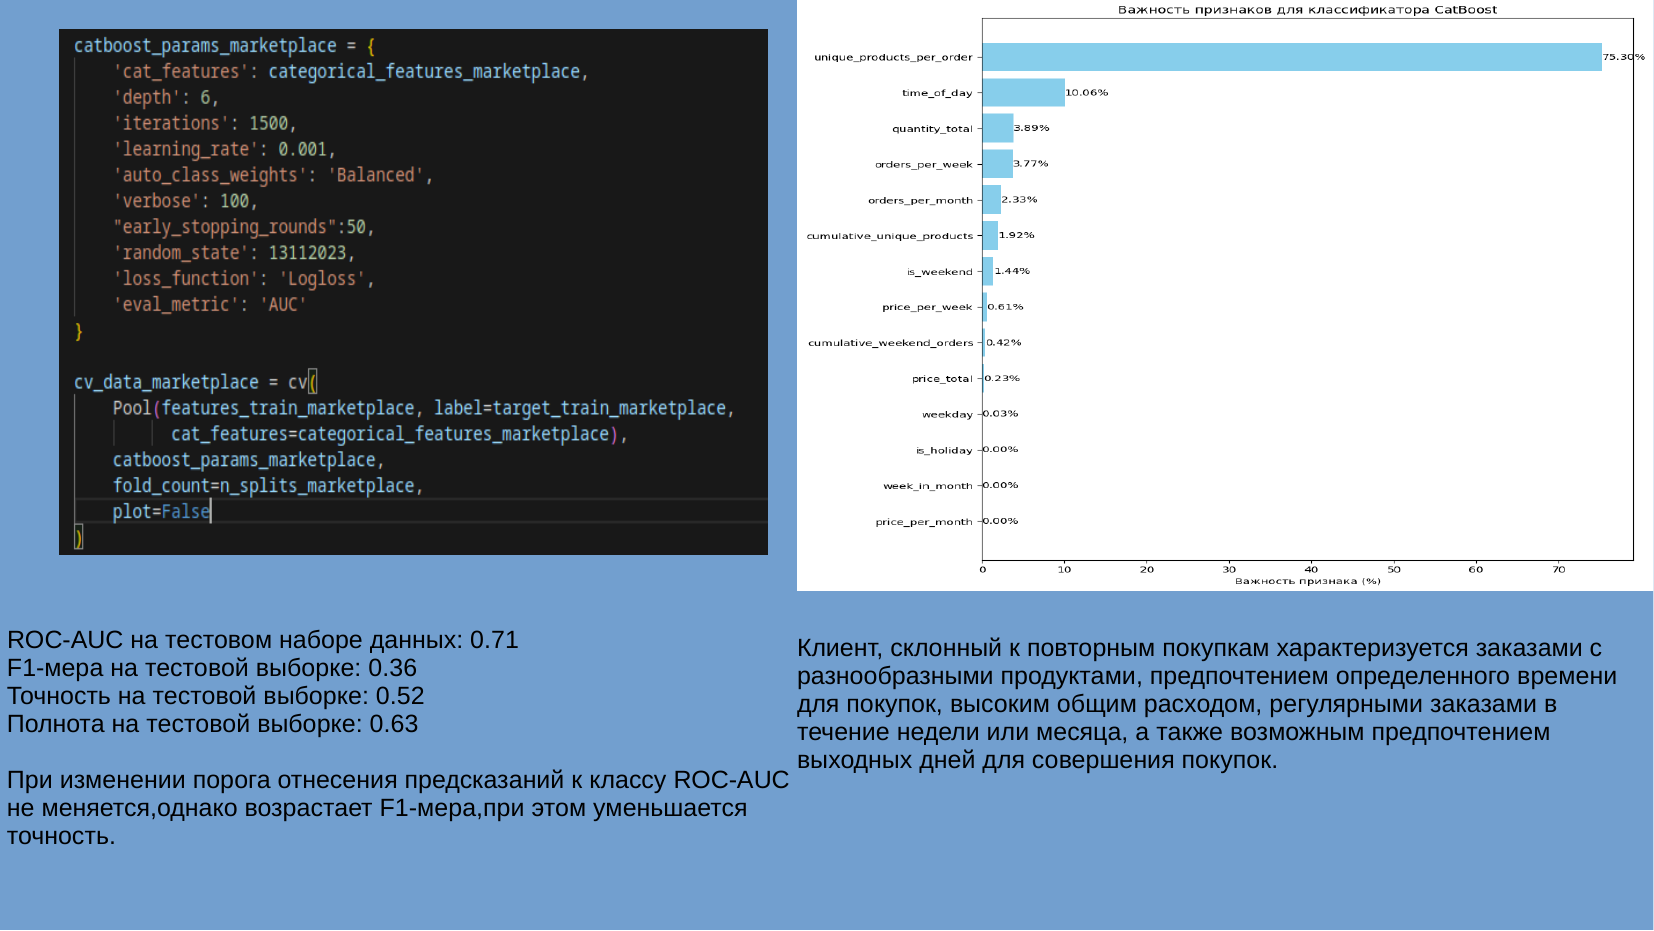

Клиент, склонный к повторным покупкам характеризуется заказами с разнообразными продуктами, предпочтением определенного времени для покупок, высоким общим расходом, регулярными заказами в течение недели или месяца, а также возможным предпочтением выходных дней для совершения покупок.
# ROC-AUC на тестовом наборе данных: 0.71 F1-мера на тестовой выборке: 0.36 Точность на тестовой выборке: 0.52 Полнота на тестовой выборке: 0.63 При изменении порога отнесения предсказаний к классу ROC-AUC не меняется,однако возрастает F1-мера,при этом уменьшается точность.
14